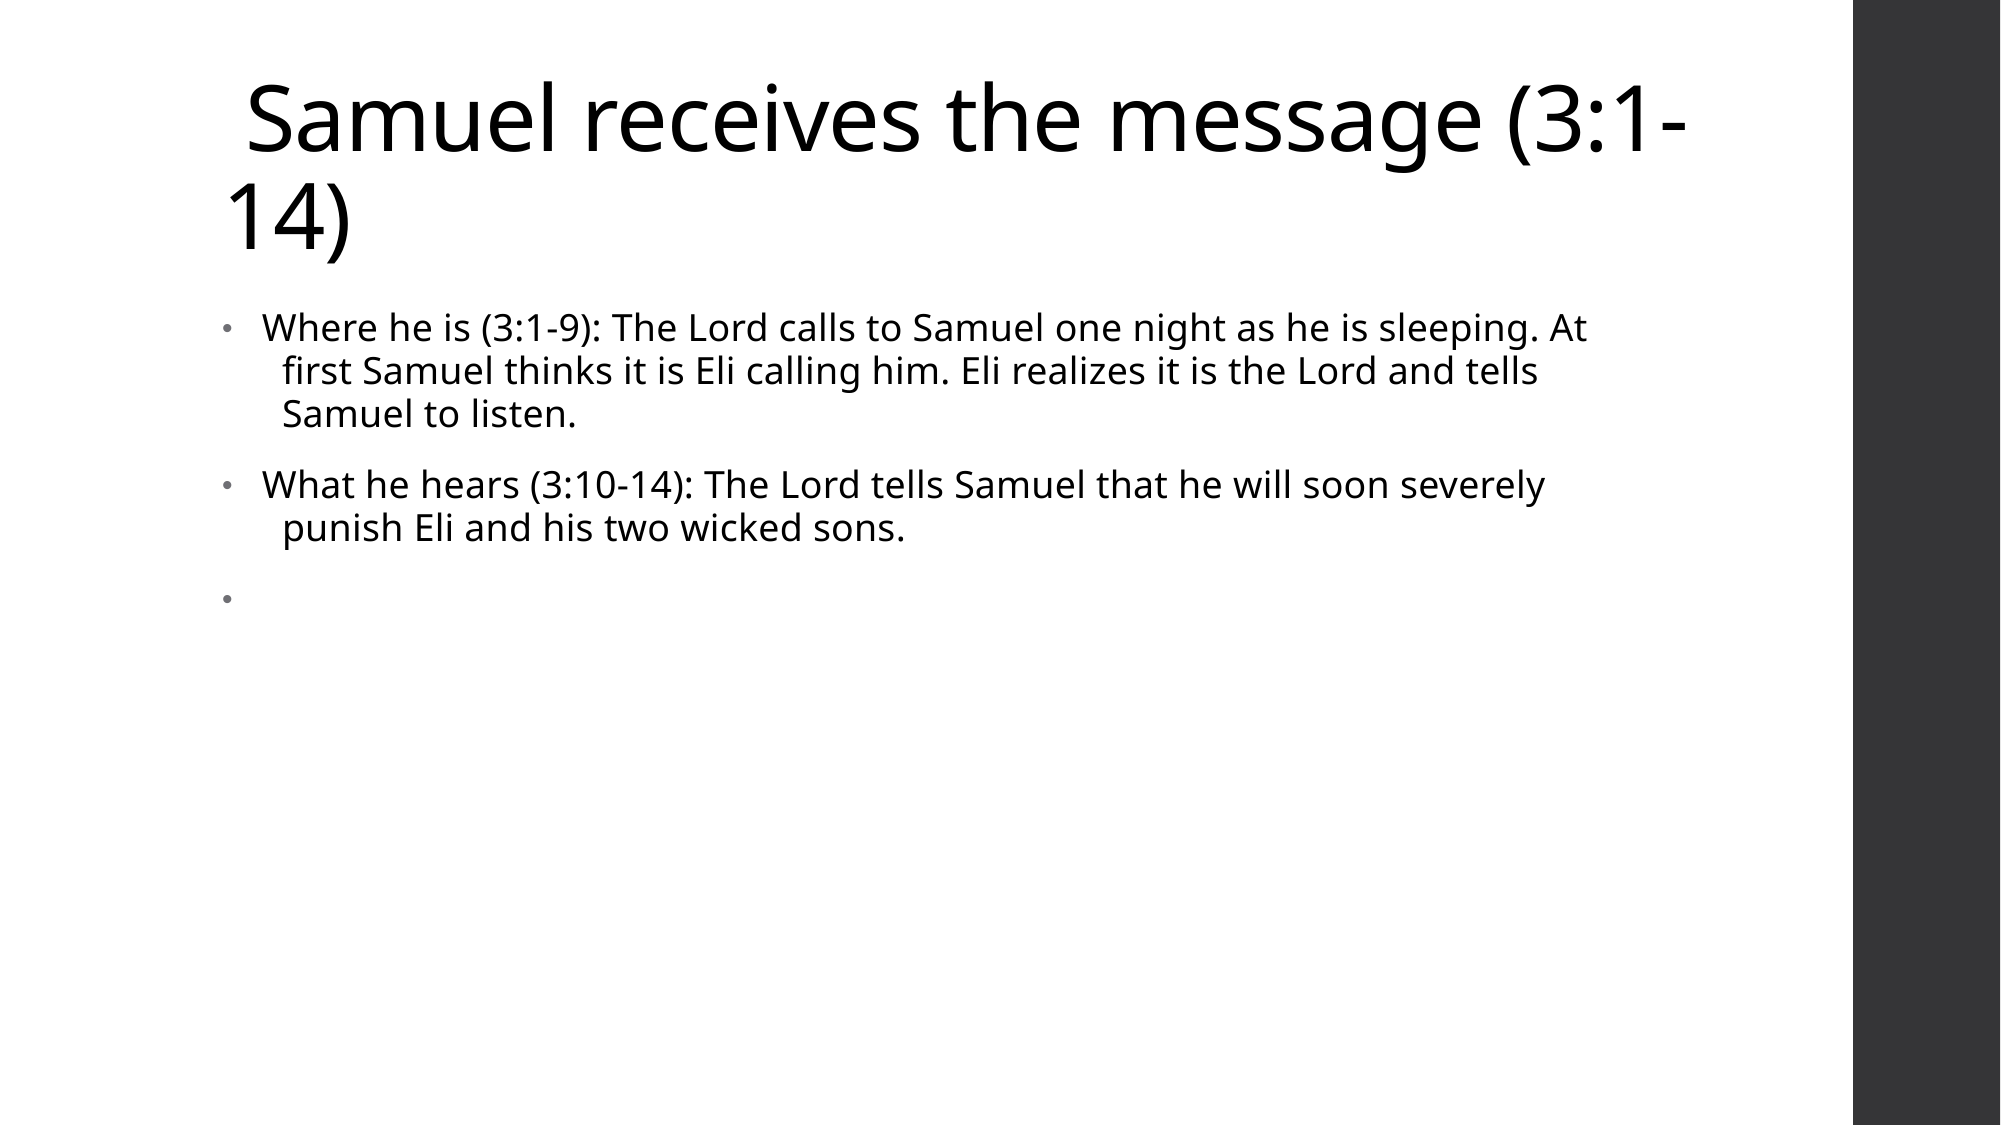

# Samuel receives the message (3:1-14)
 Where he is (3:1-9): The Lord calls to Samuel one night as he is sleeping. At first Samuel thinks it is Eli calling him. Eli realizes it is the Lord and tells Samuel to listen.
 What he hears (3:10-14): The Lord tells Samuel that he will soon severely punish Eli and his two wicked sons.